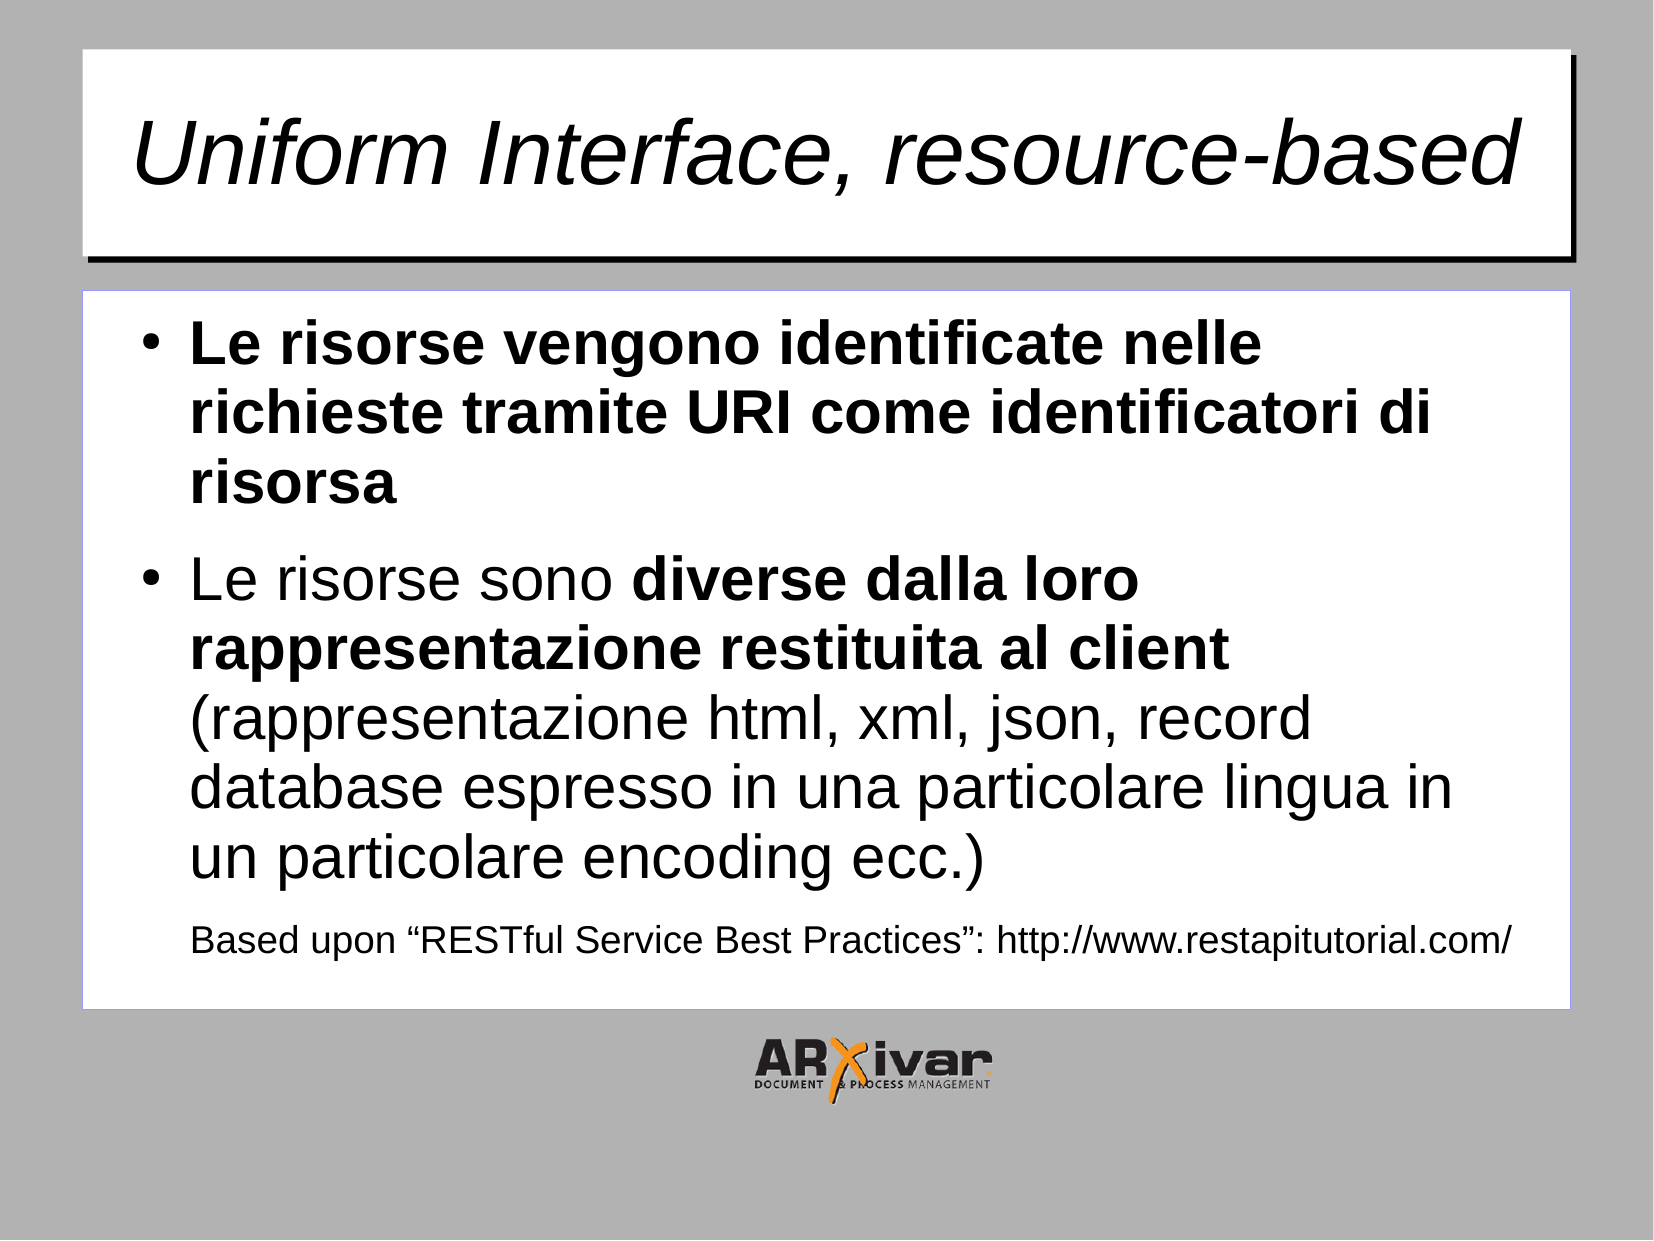

# Uniform Interface, resource-based
Le risorse vengono identificate nelle richieste tramite URI come identificatori di risorsa
Le risorse sono diverse dalla loro rappresentazione restituita al client (rappresentazione html, xml, json, record database espresso in una particolare lingua in un particolare encoding ecc.)
Based upon “RESTful Service Best Practices”: http://www.restapitutorial.com/